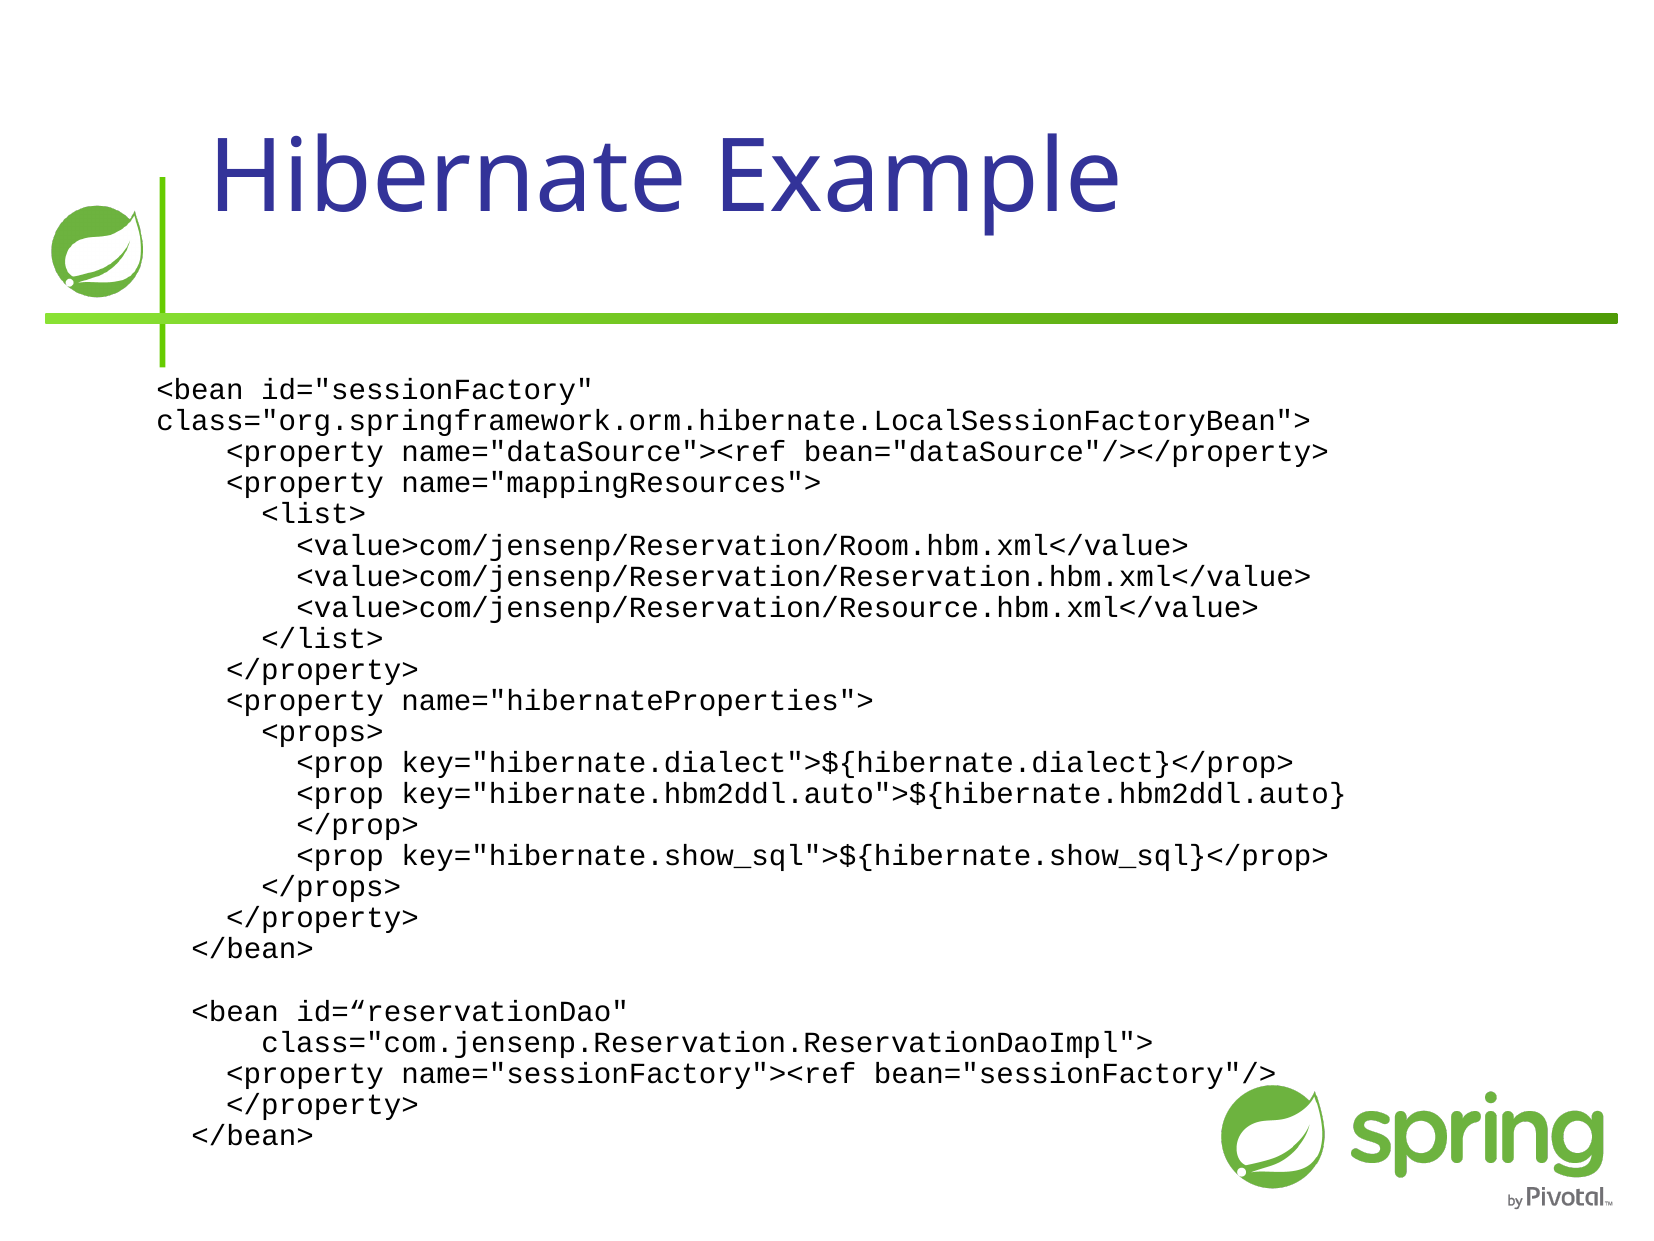

# Hibernate Example
<bean id="sessionFactory" class="org.springframework.orm.hibernate.LocalSessionFactoryBean">
 <property name="dataSource"><ref bean="dataSource"/></property>
 <property name="mappingResources">
 <list>
 <value>com/jensenp/Reservation/Room.hbm.xml</value>
 <value>com/jensenp/Reservation/Reservation.hbm.xml</value>
 <value>com/jensenp/Reservation/Resource.hbm.xml</value>
 </list>
 </property>
 <property name="hibernateProperties">
 <props>
 <prop key="hibernate.dialect">${hibernate.dialect}</prop>
 <prop key="hibernate.hbm2ddl.auto">${hibernate.hbm2ddl.auto}
 </prop>
 <prop key="hibernate.show_sql">${hibernate.show_sql}</prop>
 </props>
 </property>
 </bean>
 <bean id=“reservationDao"
 class="com.jensenp.Reservation.ReservationDaoImpl">
 <property name="sessionFactory"><ref bean="sessionFactory"/>
 </property>
 </bean>